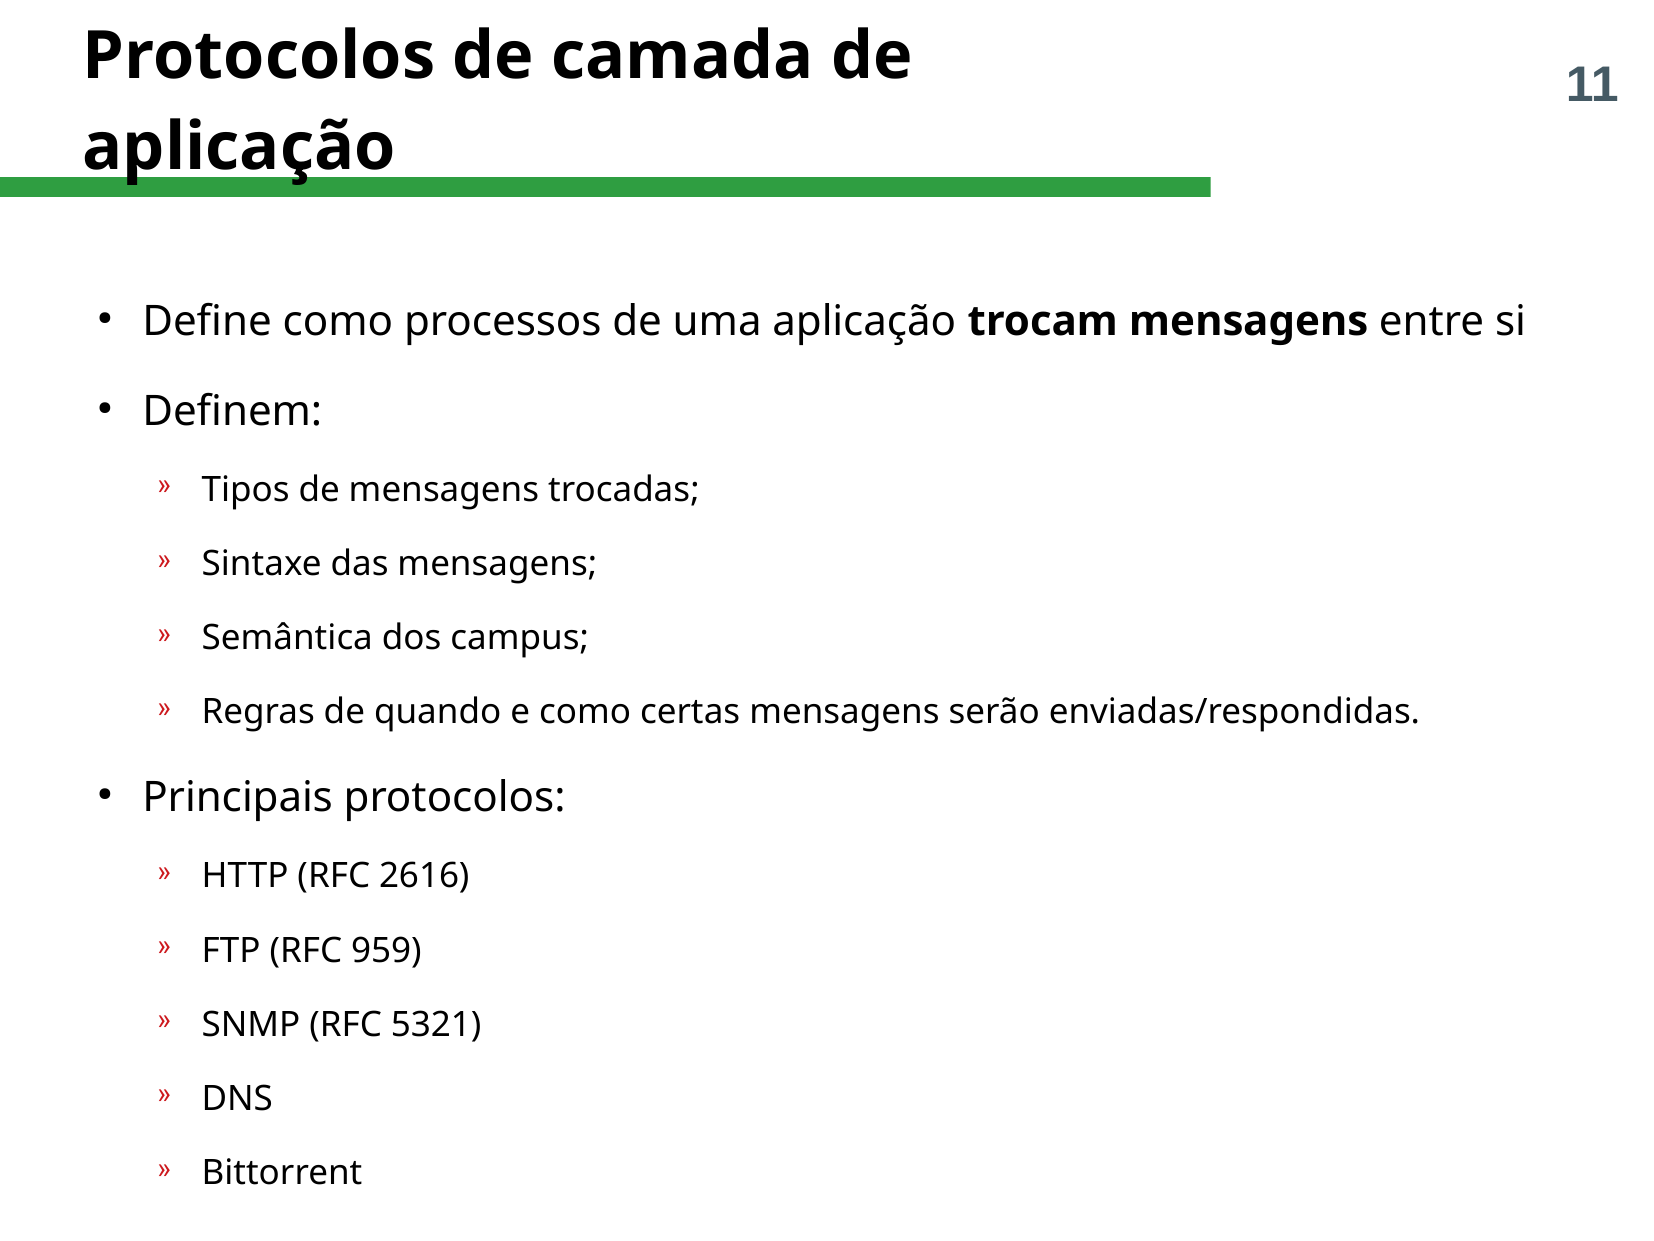

# Protocolos de camada de aplicação
Define como processos de uma aplicação trocam mensagens entre si
Definem:
Tipos de mensagens trocadas;
Sintaxe das mensagens;
Semântica dos campus;
Regras de quando e como certas mensagens serão enviadas/respondidas.
Principais protocolos:
HTTP (RFC 2616)
FTP (RFC 959)
SNMP (RFC 5321)
DNS
Bittorrent